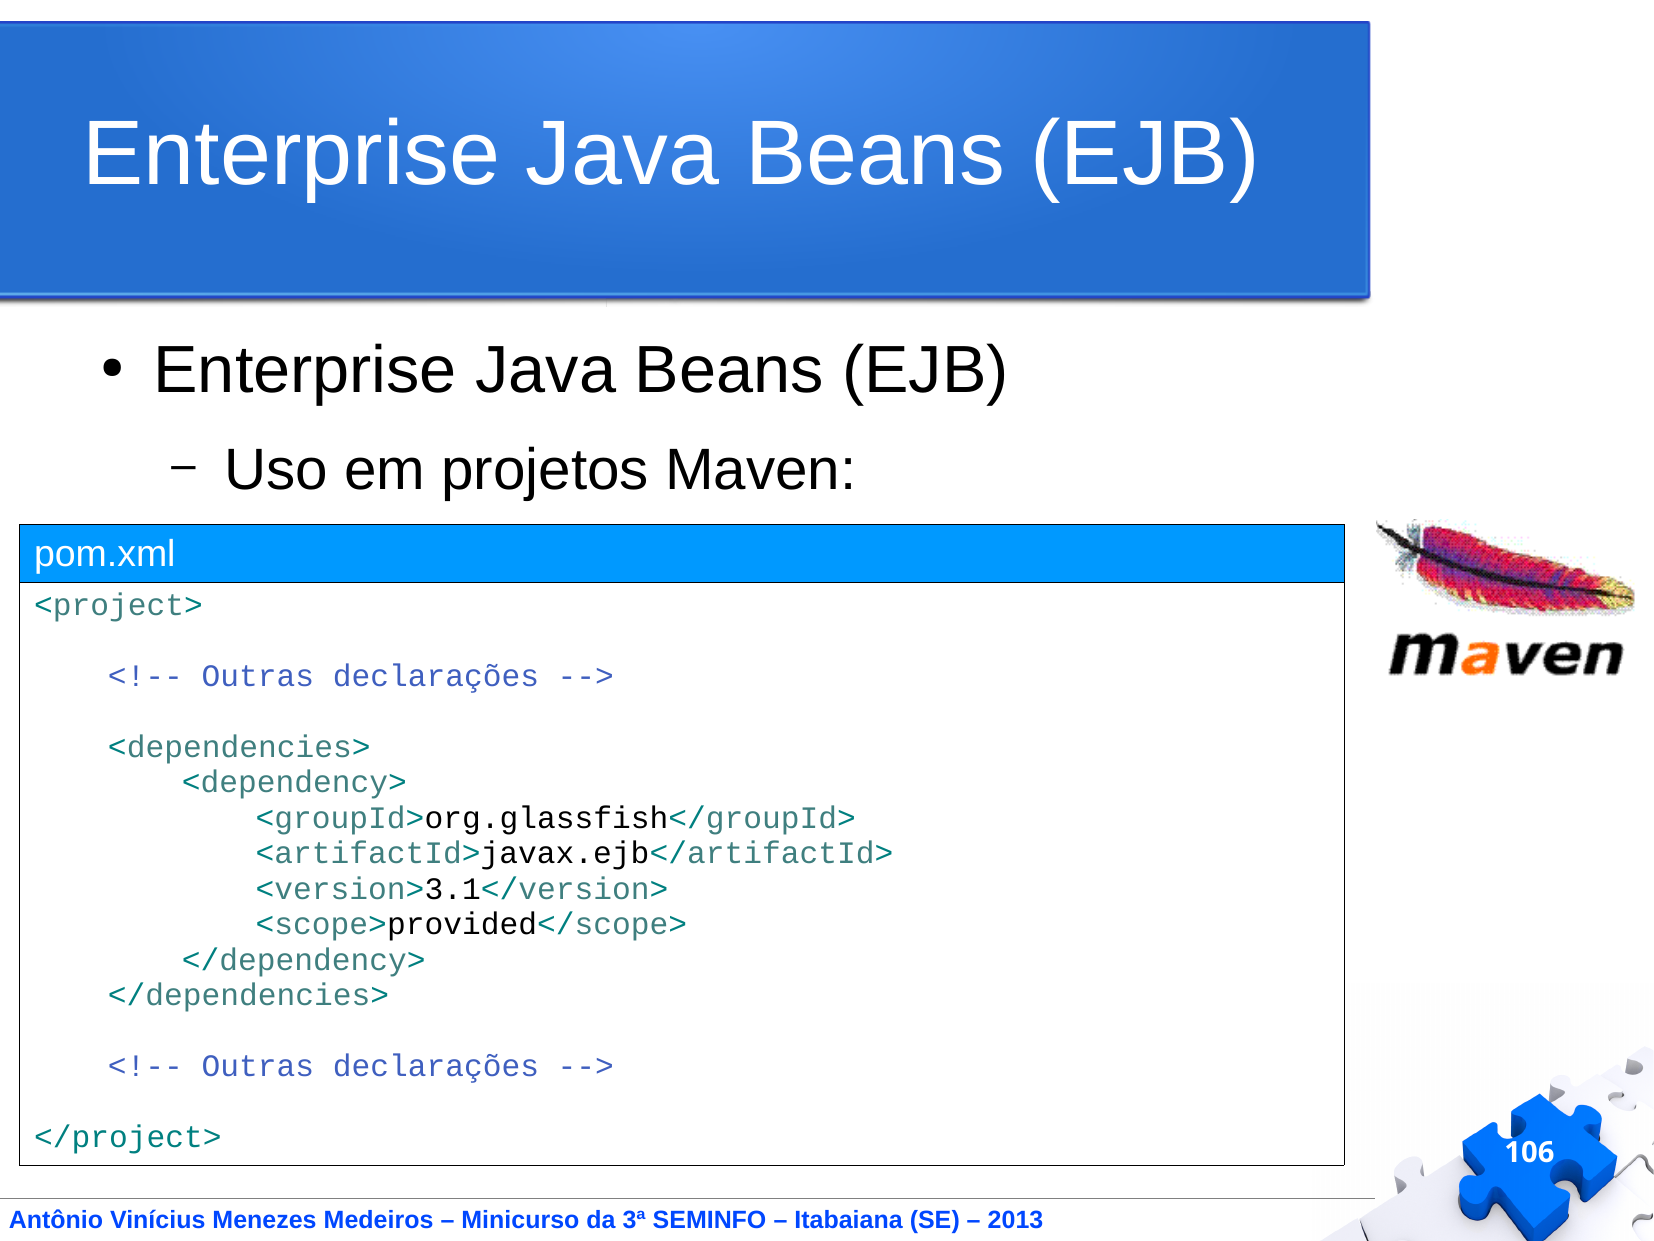

# Enterprise Java Beans (EJB)
Enterprise Java Beans (EJB)
Uso em projetos Maven:
| pom.xml |
| --- |
| <project> <!-- Outras declarações --> <dependencies> <dependency> <groupId>org.glassfish</groupId> <artifactId>javax.ejb</artifactId> <version>3.1</version> <scope>provided</scope> </dependency> </dependencies> <!-- Outras declarações --> </project> |
106